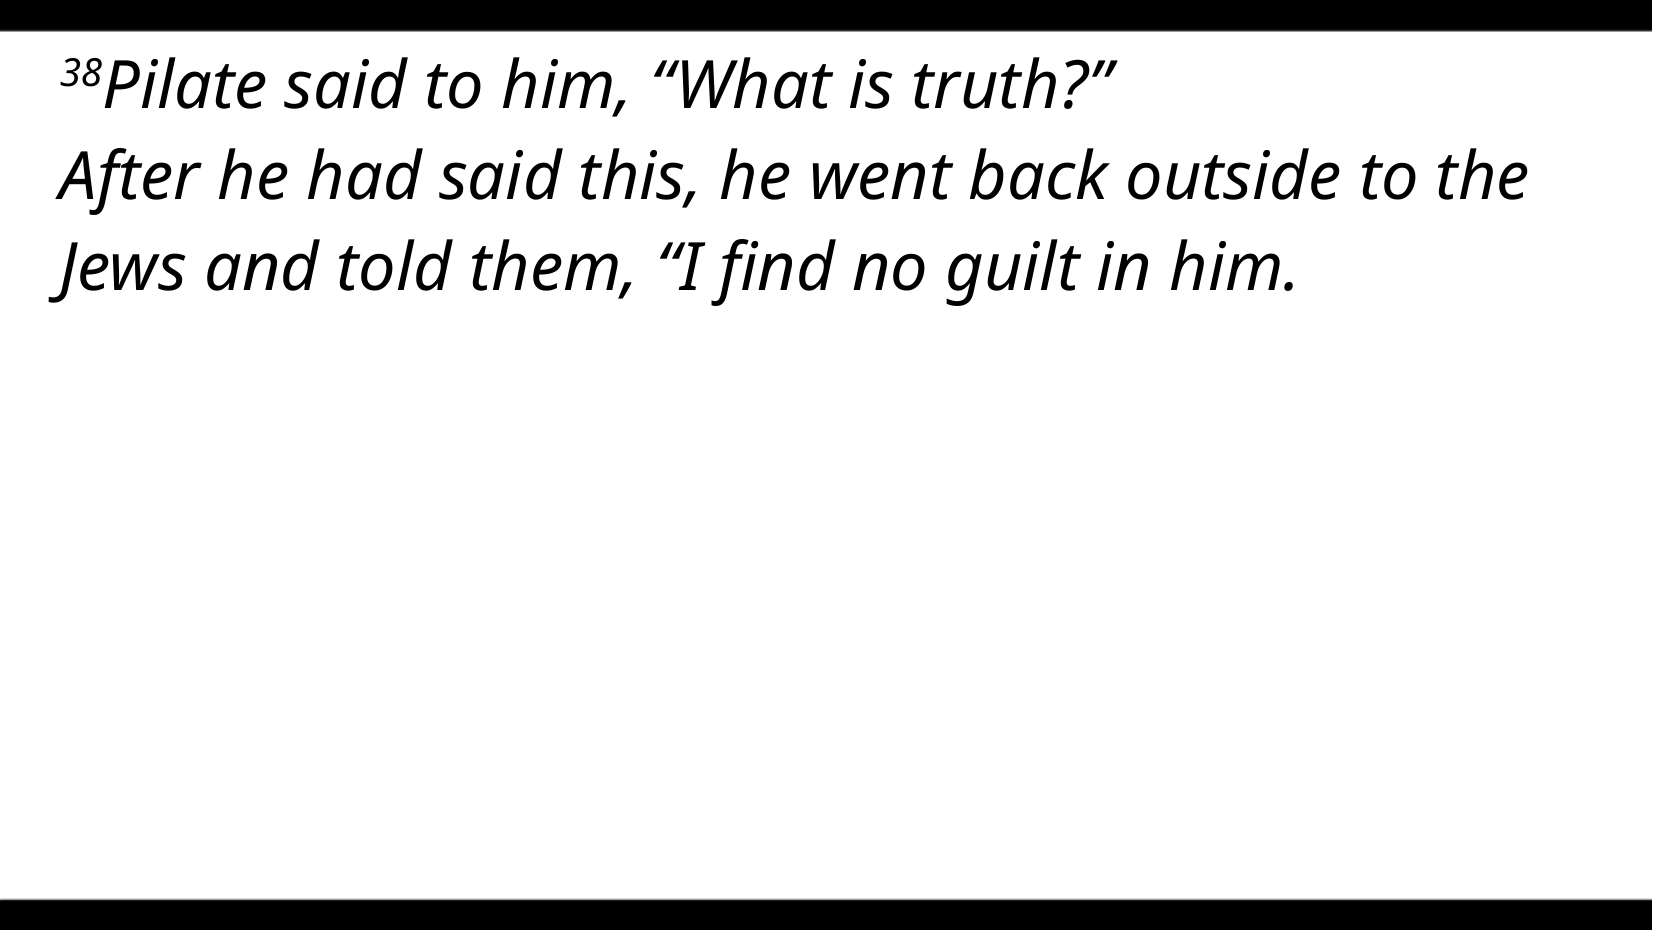

38Pilate said to him, “What is truth?”
After he had said this, he went back outside to the Jews and told them, “I find no guilt in him.